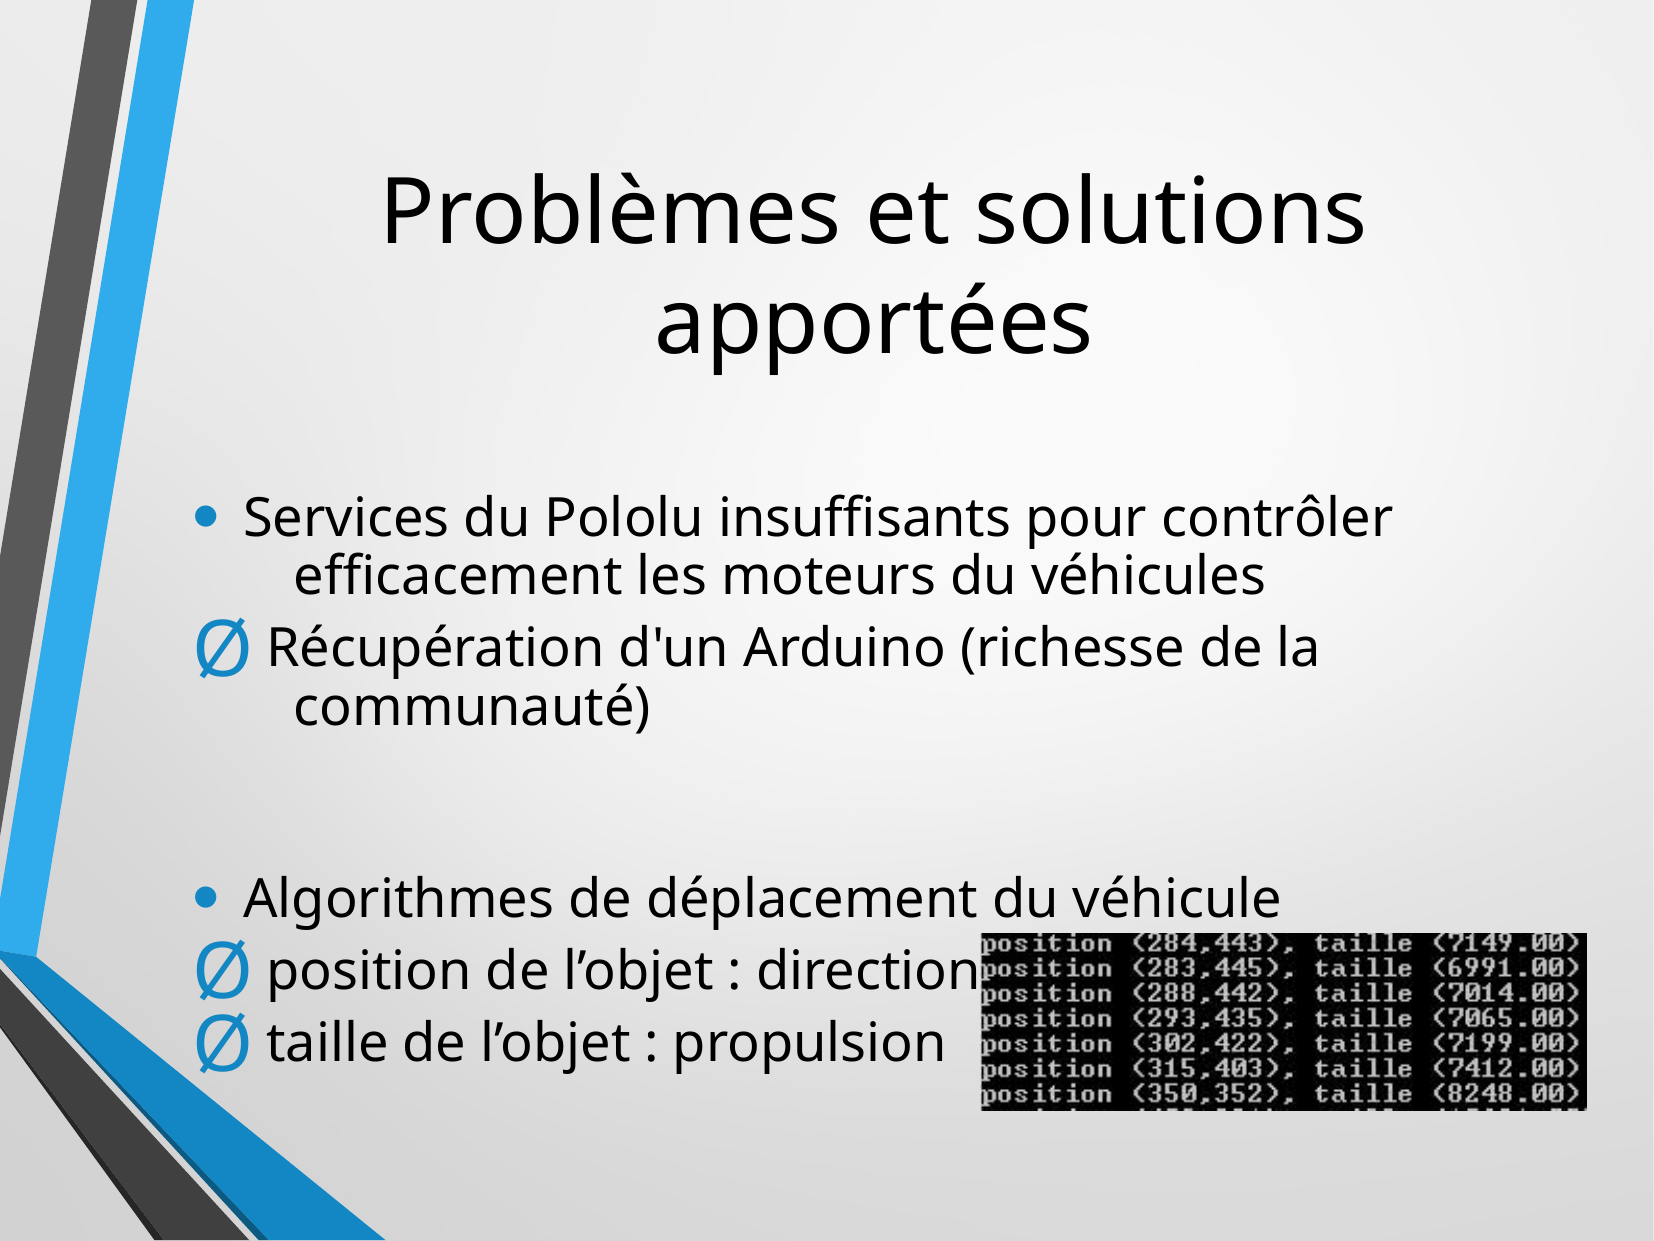

# Problèmes et solutions apportées
Services du Pololu insuffisants pour contrôler efficacement les moteurs du véhicules
 Récupération d'un Arduino (richesse de la communauté)
Algorithmes de déplacement du véhicule
 position de l’objet : direction
 taille de l’objet : propulsion